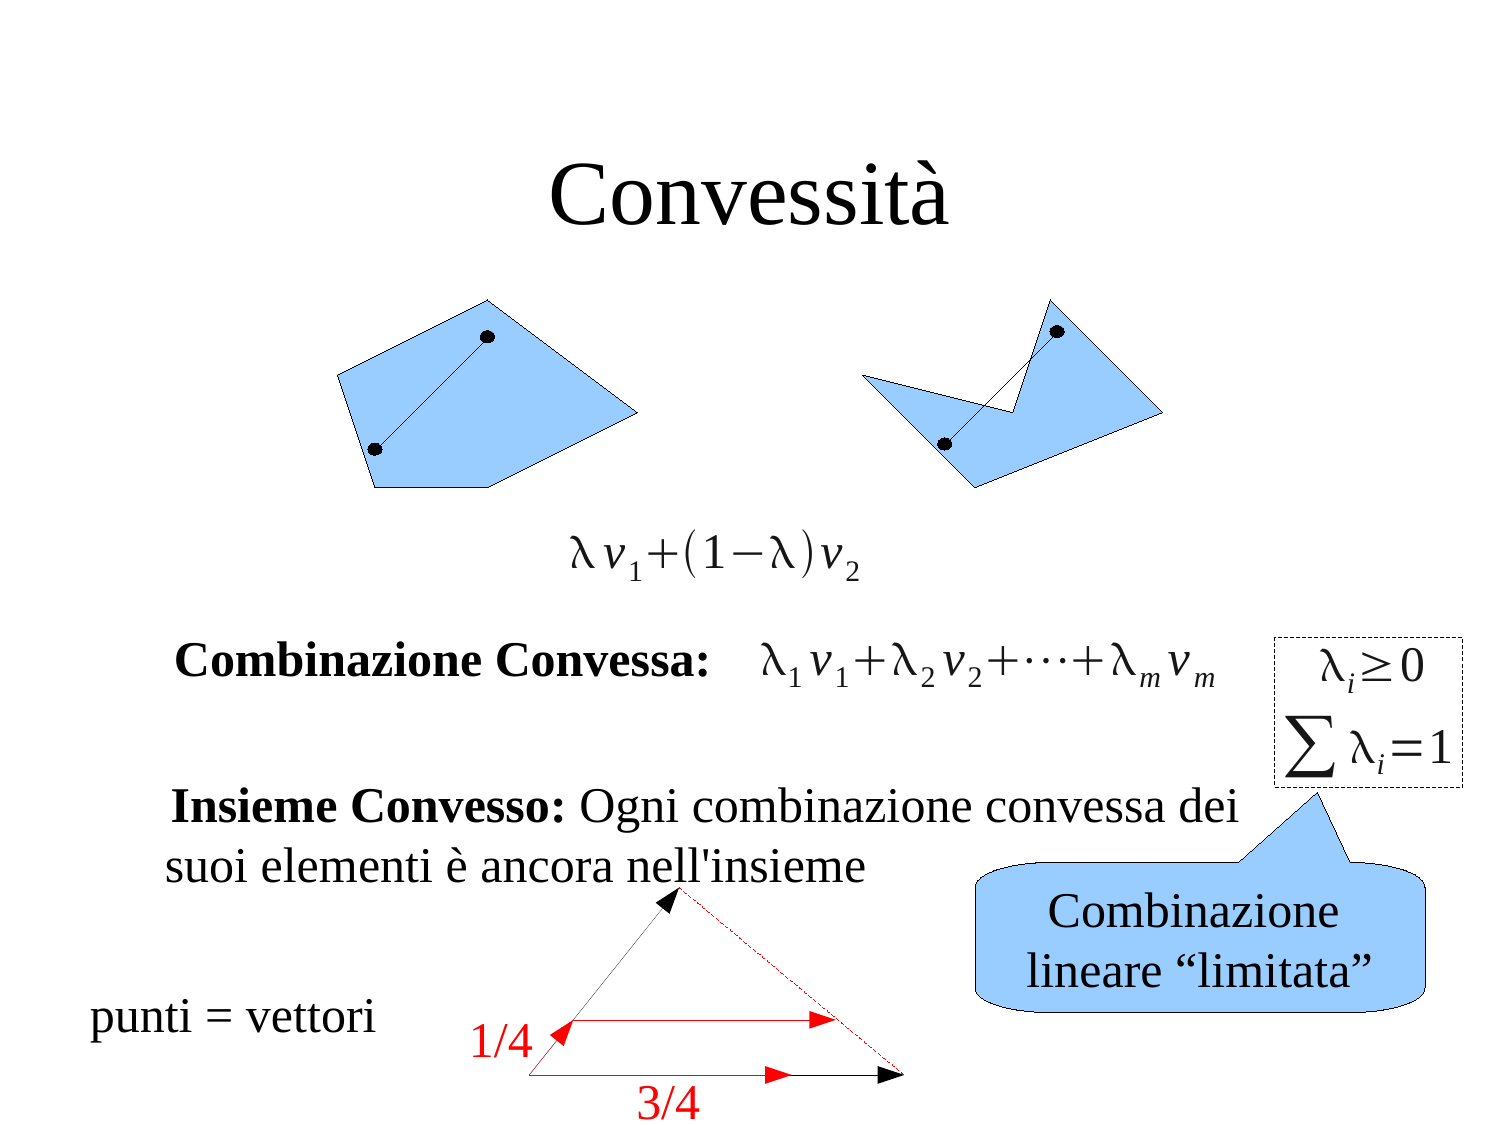

# Convessità
Combinazione Convessa:
Insieme Convesso: Ogni combinazione convessa dei suoi elementi è ancora nell'insieme
Combinazione
lineare “limitata”
punti = vettori
1/4
3/4